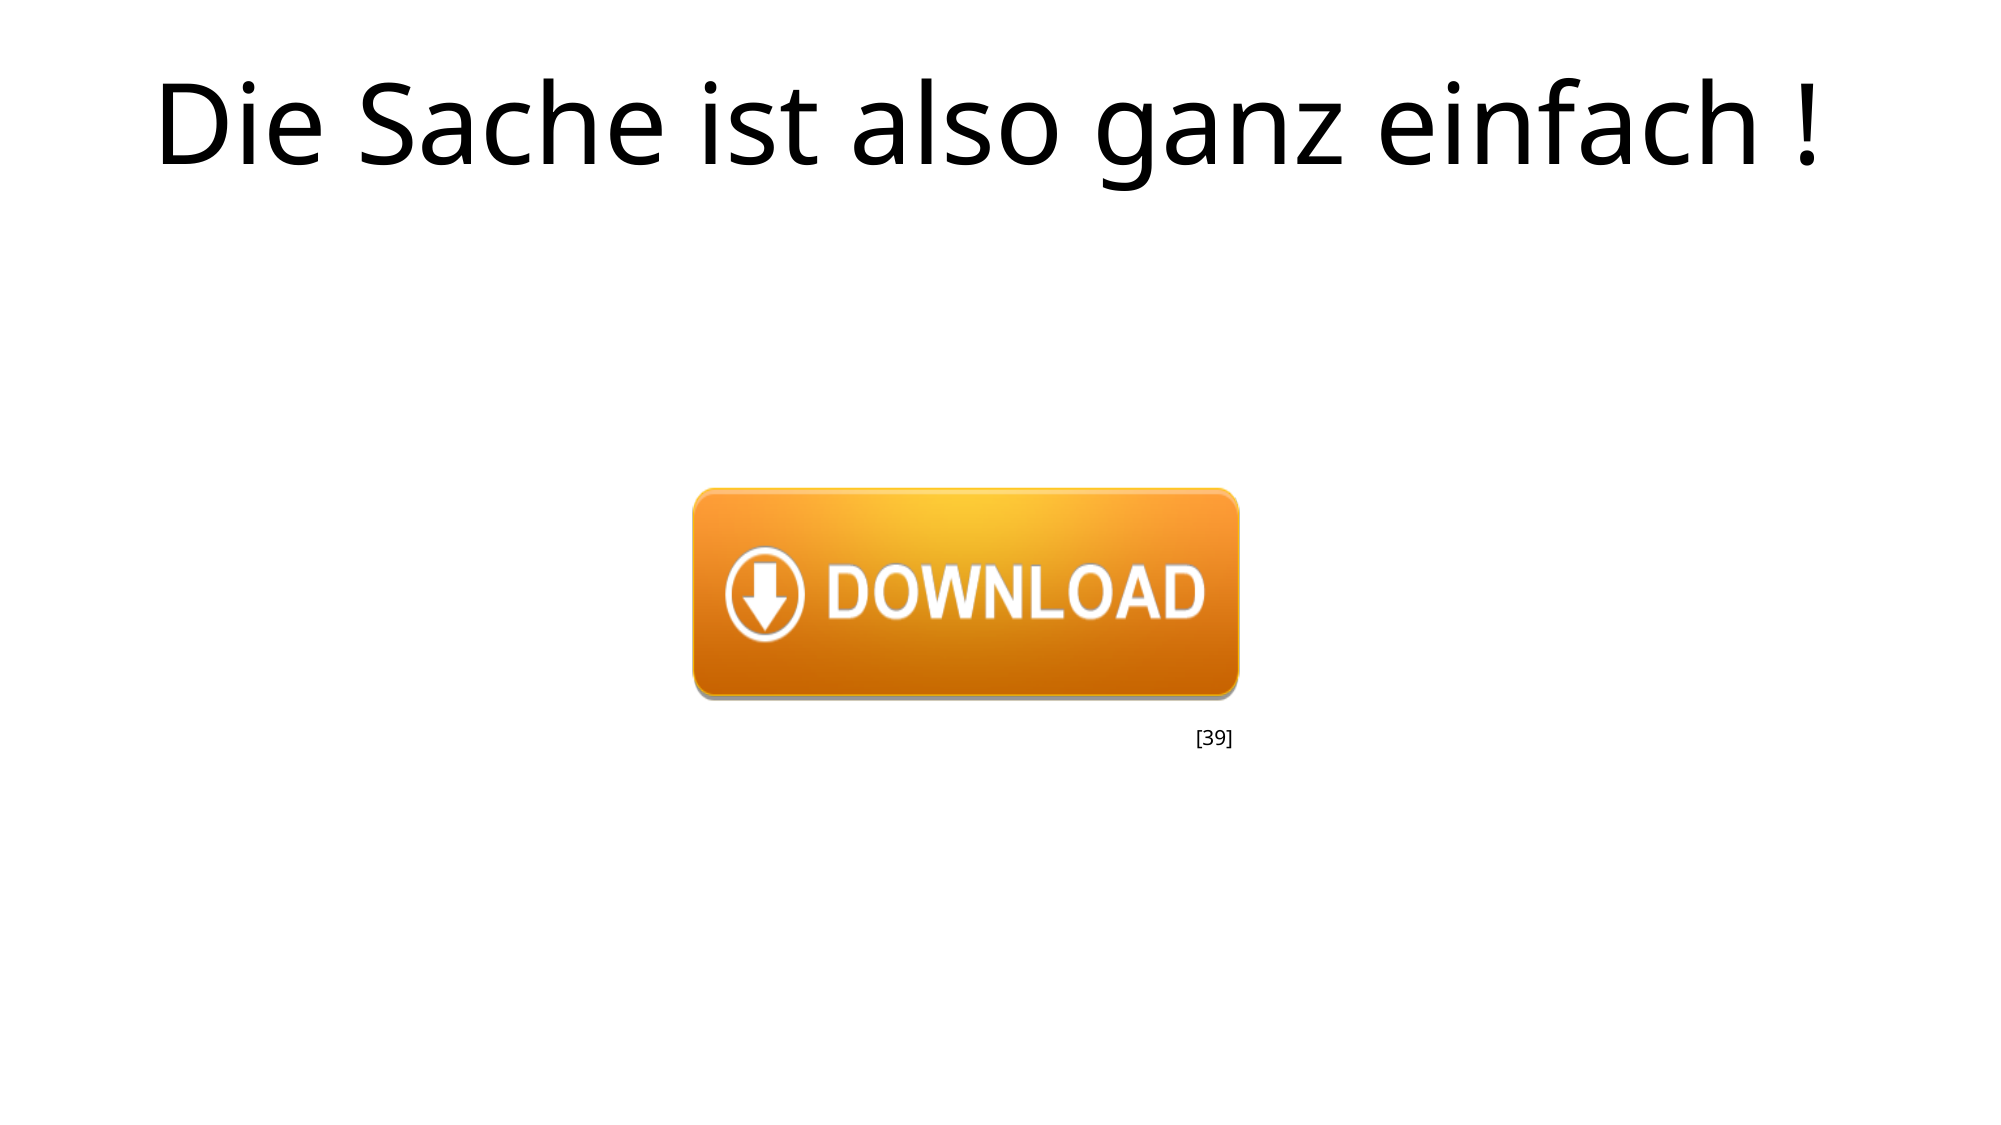

# Die Sache ist also ganz einfach !
[39]